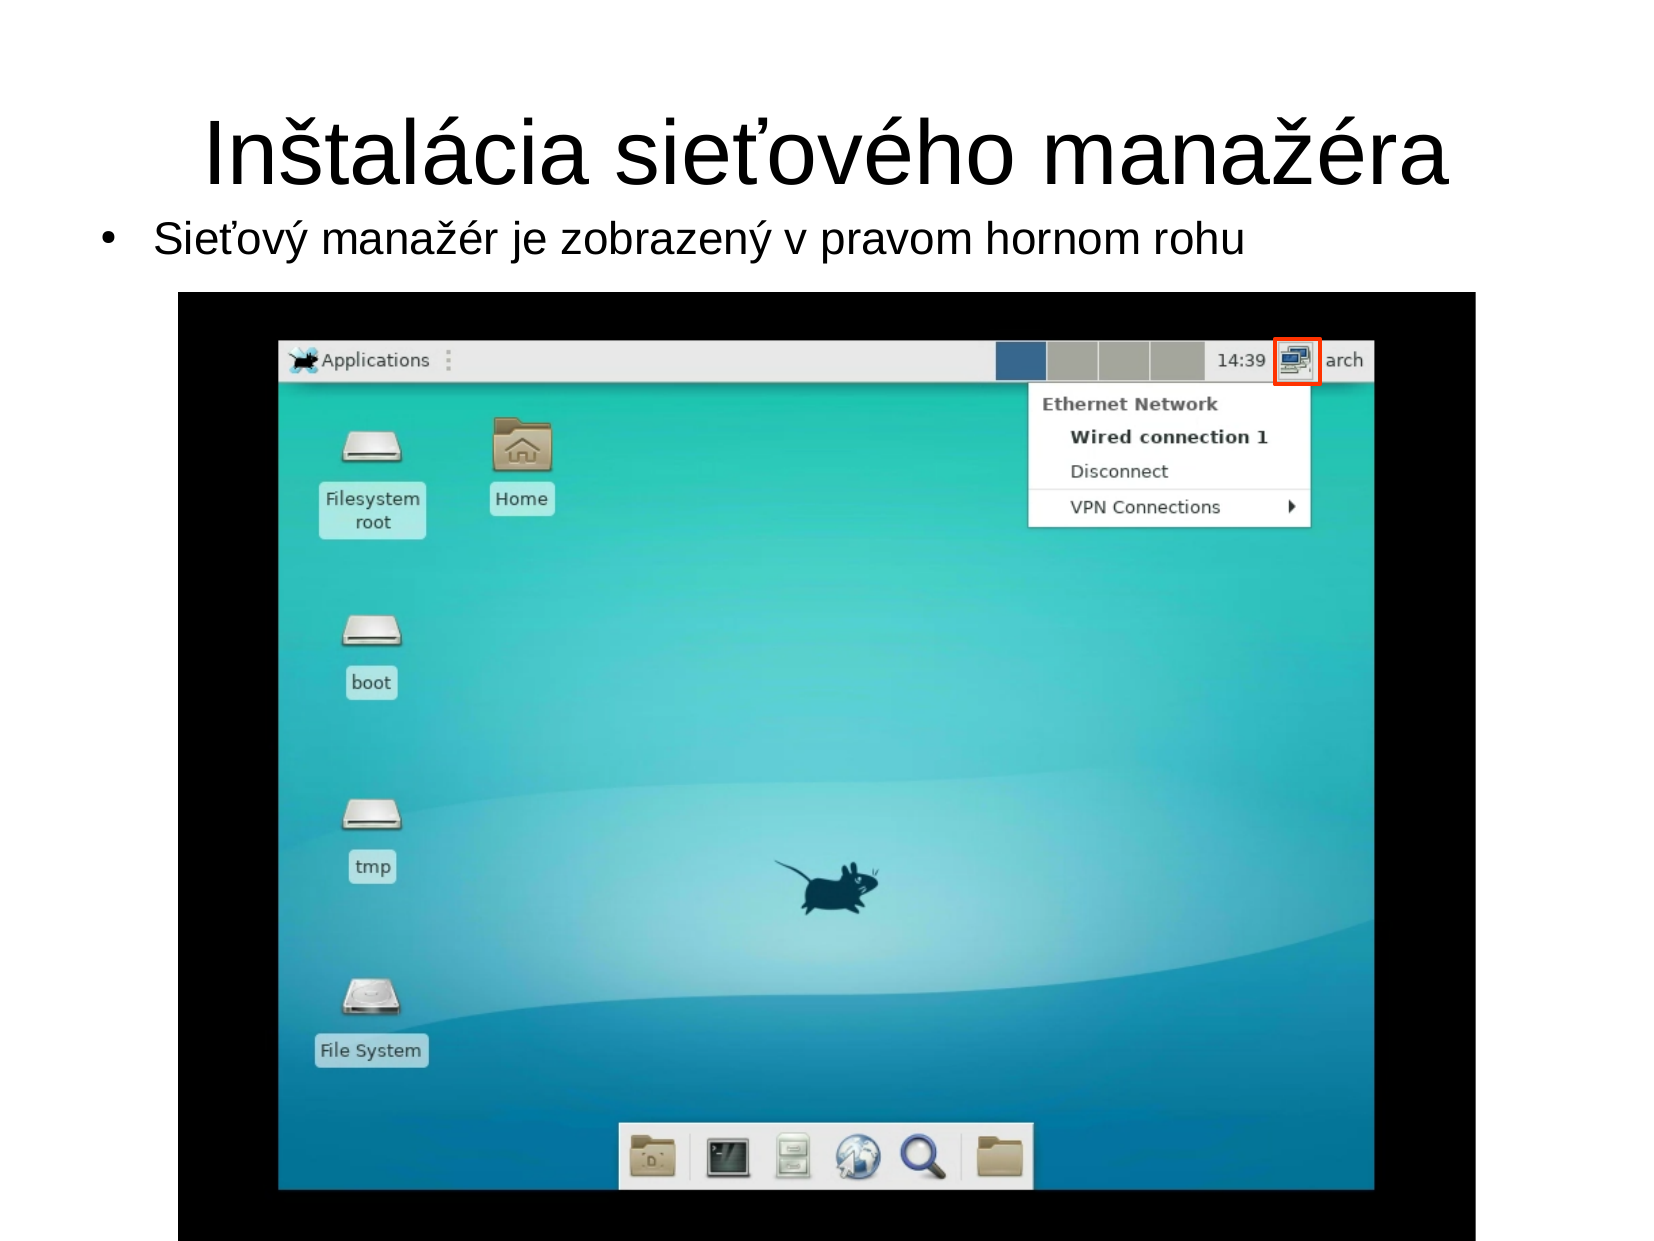

# Inštalácia sieťového manažéra
Sieťový manažér je zobrazený v pravom hornom rohu